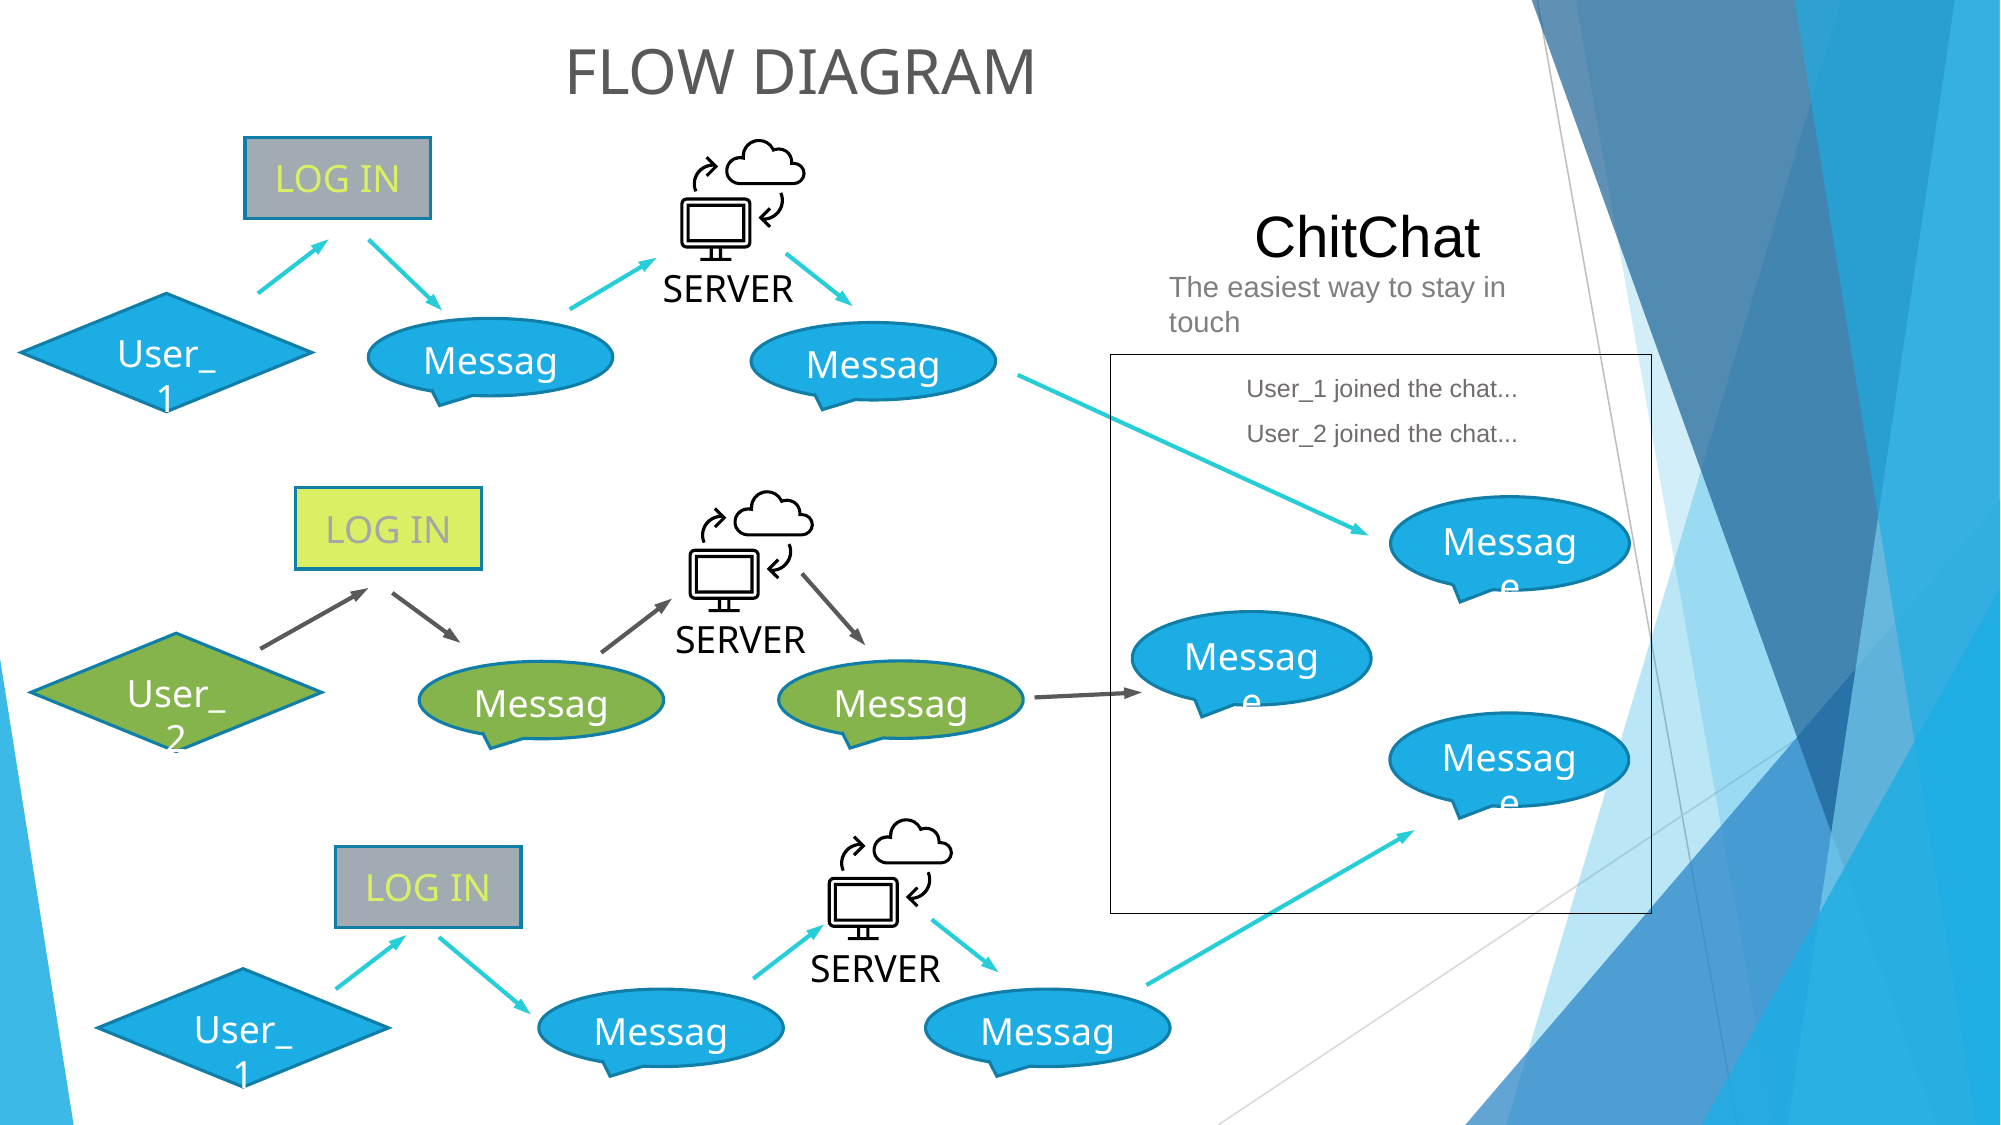

# FLOW DIAGRAM
LOG IN
ChitChat
SERVER
The easiest way to stay in touch
User_1
Message
Message
User_1 joined the chat...
User_2 joined the chat...
LOG IN
Message
SERVER
Message
User_2
Message
Message
Message
LOG IN
SERVER
User_1
Message
Message